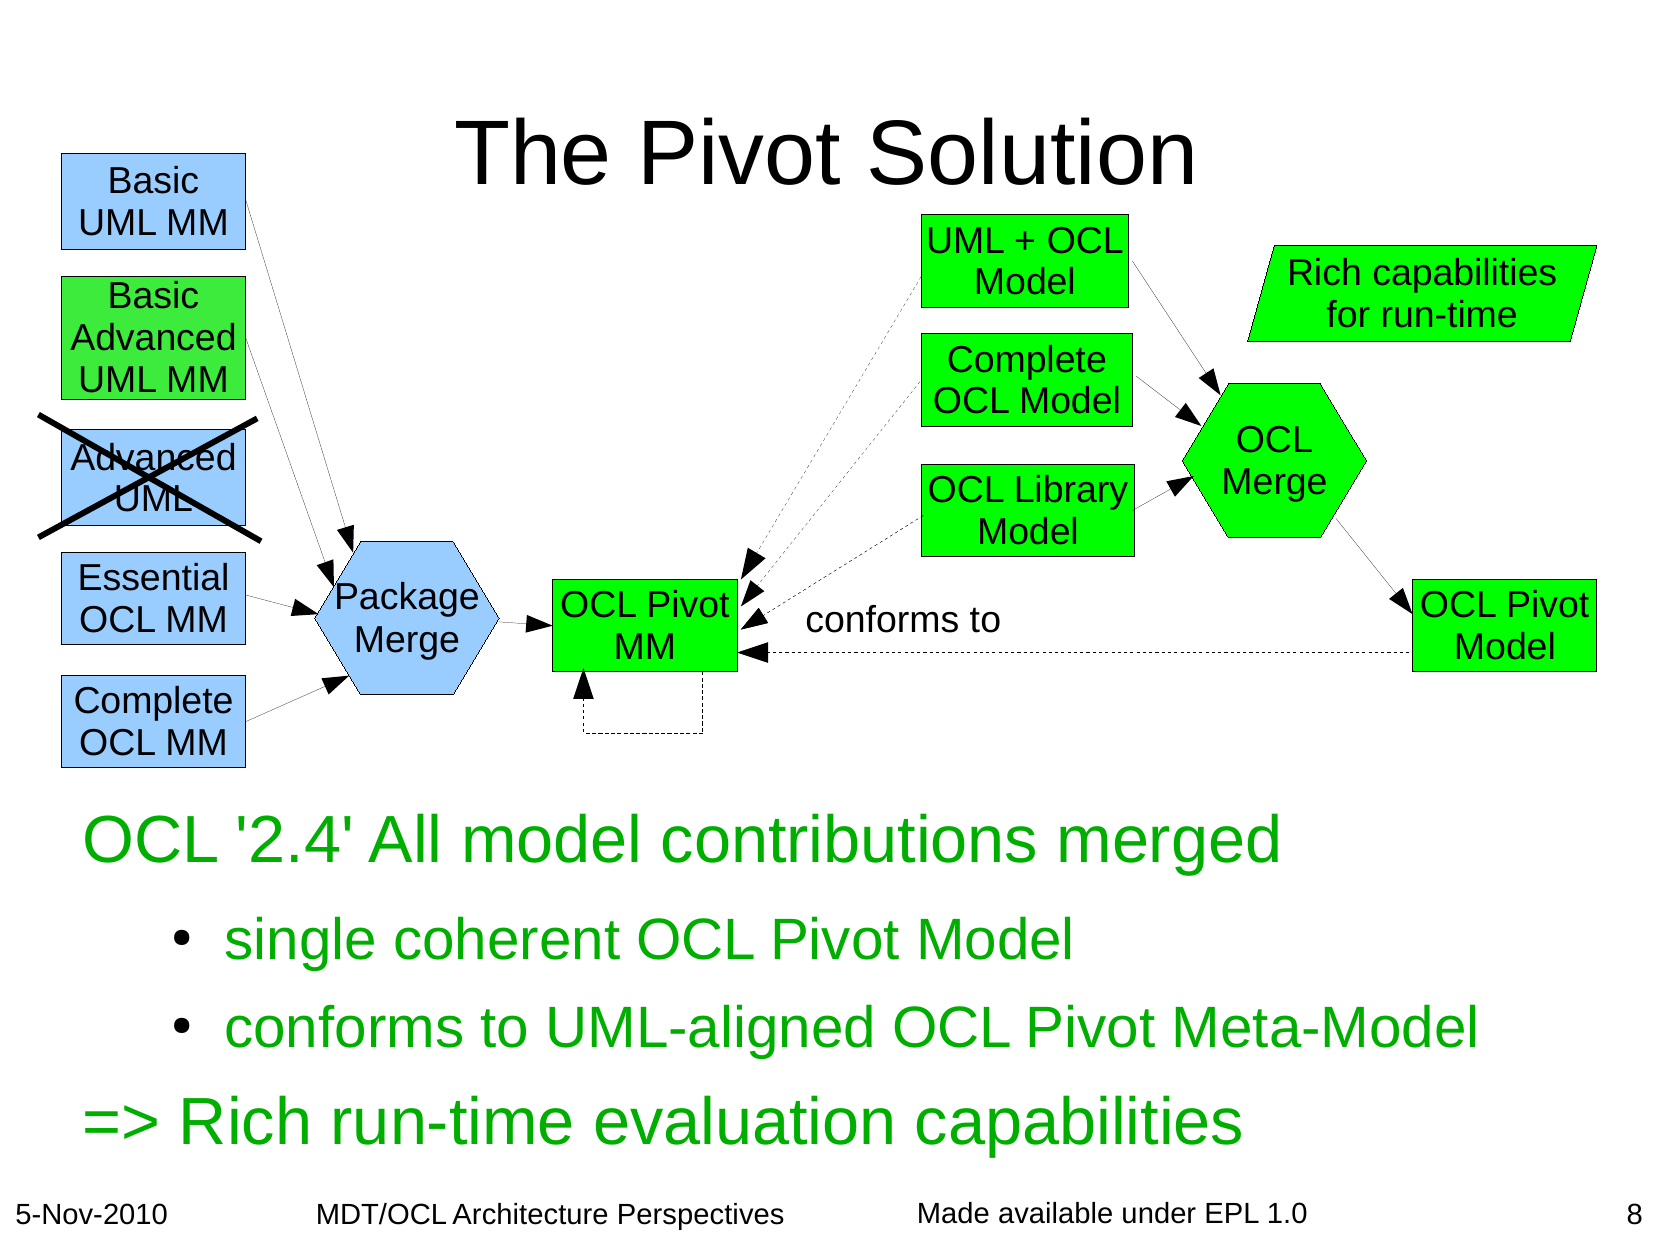

# The Pivot Solution
Basic
UML MM
UML + OCL
Model
Rich capabilities
for run-time
Basic
Advanced
UML MM
Complete
OCL Model
OCL
Merge
Advanced
UML
OCL Library
Model
Package
Merge
Essential
OCL MM
OCL Pivot
MM
OCL Pivot
Model
conforms to
Complete
OCL MM
OCL '2.4' All model contributions merged
single coherent OCL Pivot Model
conforms to UML-aligned OCL Pivot Meta-Model
=> Rich run-time evaluation capabilities
5-Nov-2010
MDT/OCL Architecture Perspectives
8